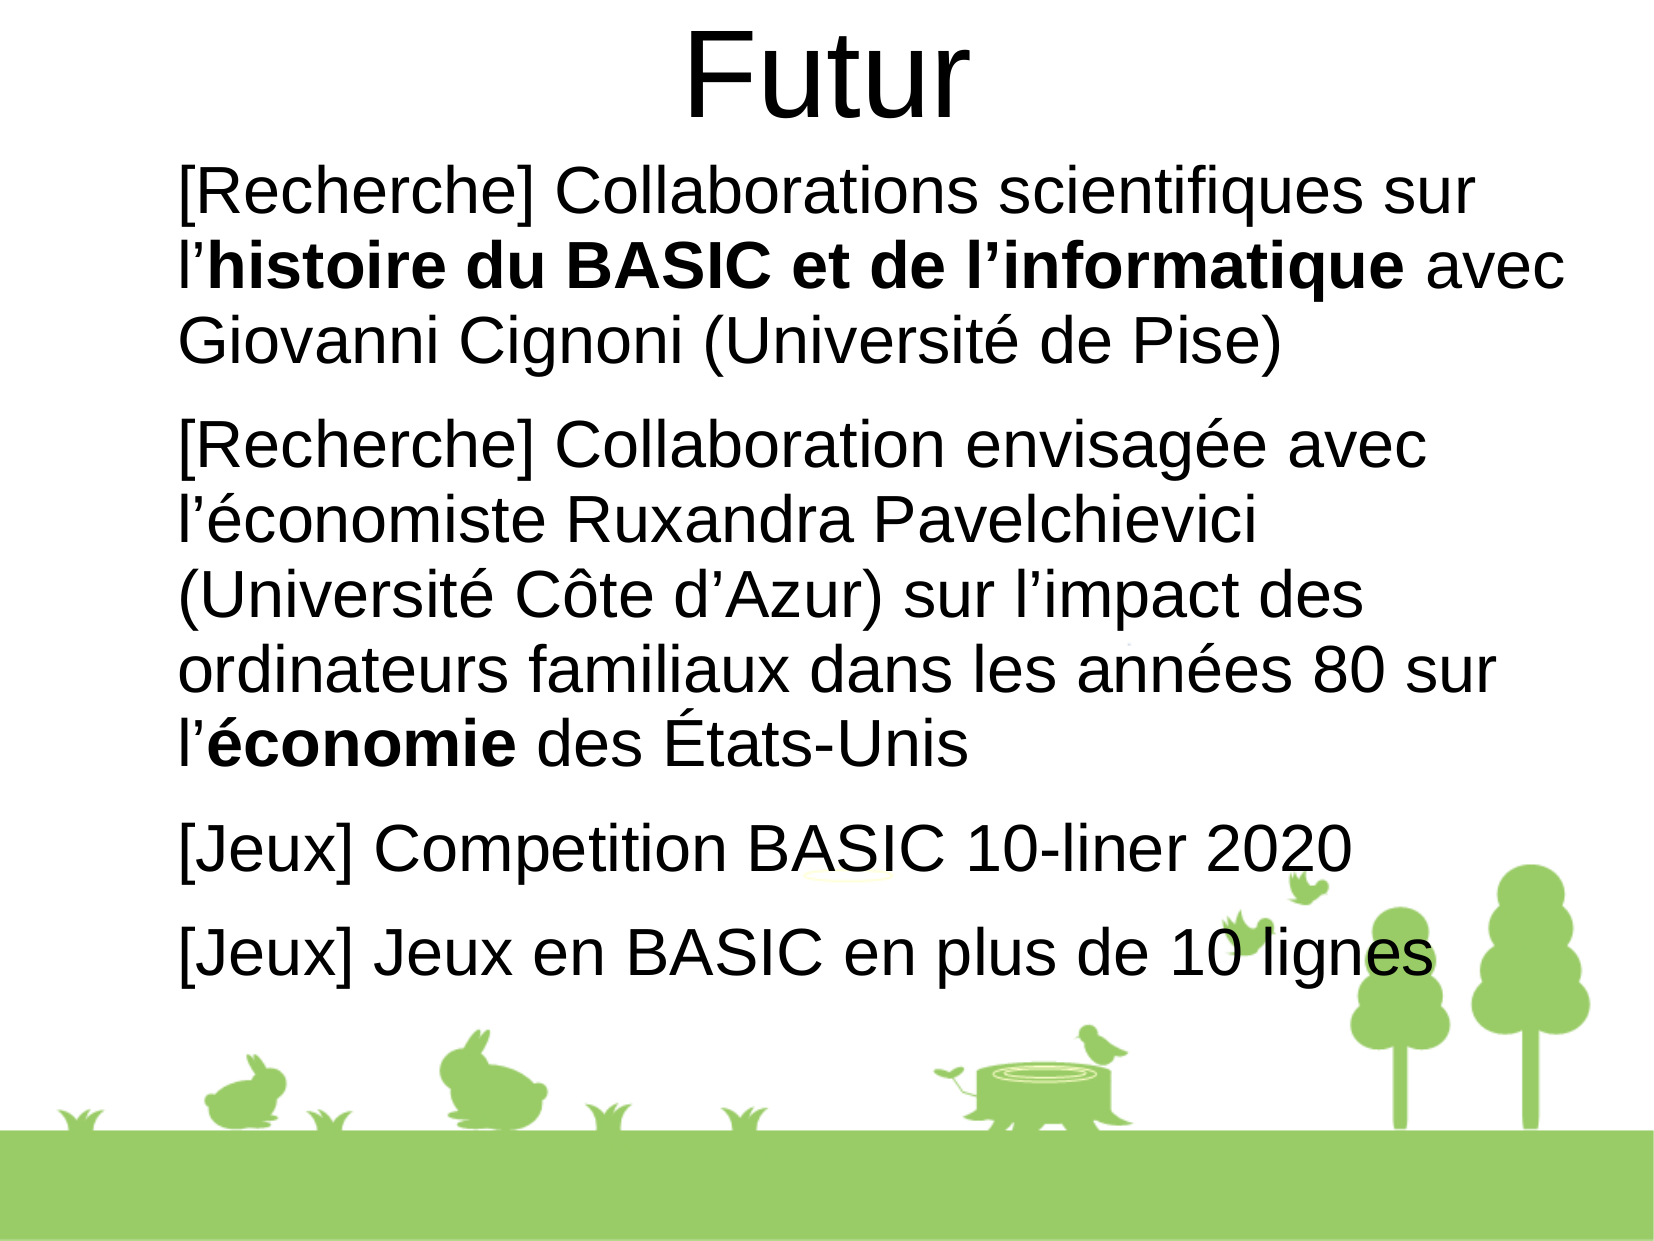

# Futur
[Recherche] Collaborations scientifiques sur l’histoire du BASIC et de l’informatique avec Giovanni Cignoni (Université de Pise)
[Recherche] Collaboration envisagée avec l’économiste Ruxandra Pavelchievici (Université Côte d’Azur) sur l’impact des ordinateurs familiaux dans les années 80 sur l’économie des États-Unis
[Jeux] Competition BASIC 10-liner 2020
[Jeux] Jeux en BASIC en plus de 10 lignes